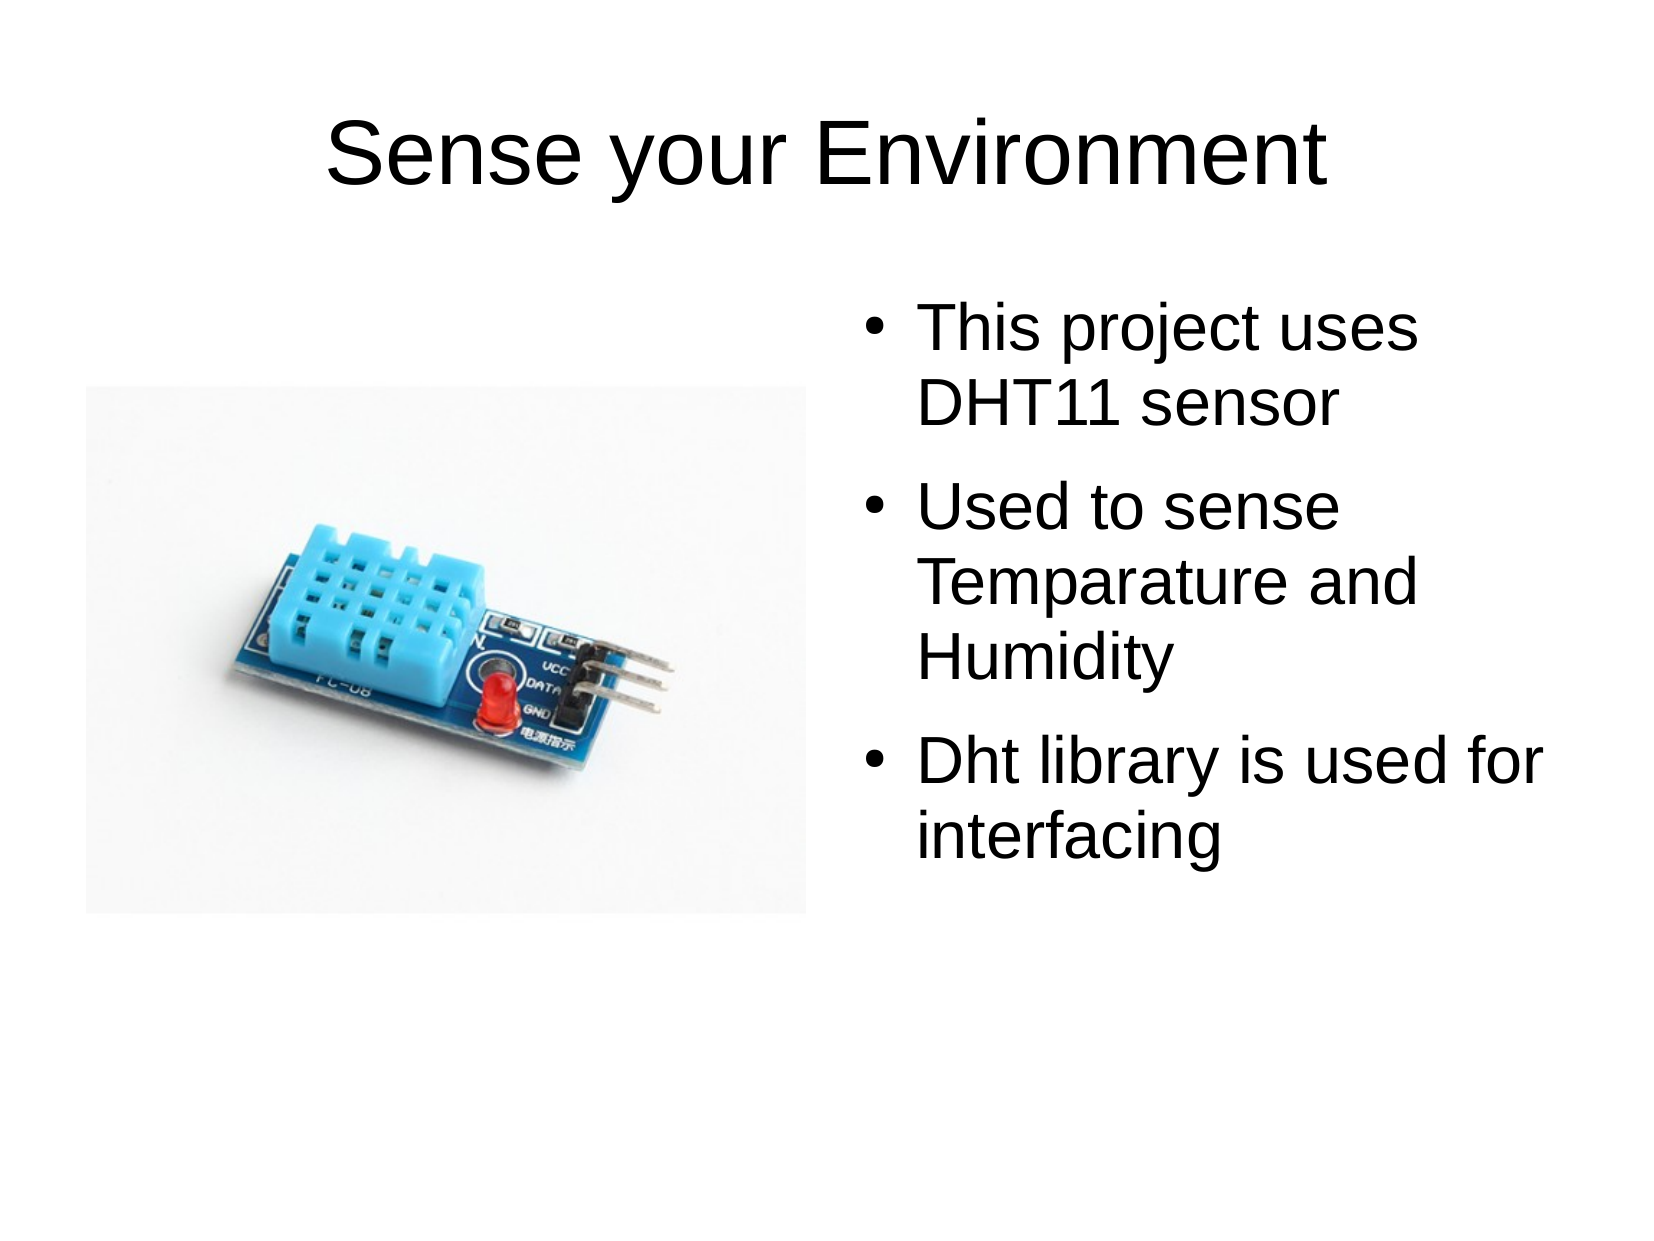

# Sense your Environment
This project uses DHT11 sensor
Used to sense Temparature and Humidity
Dht library is used for interfacing